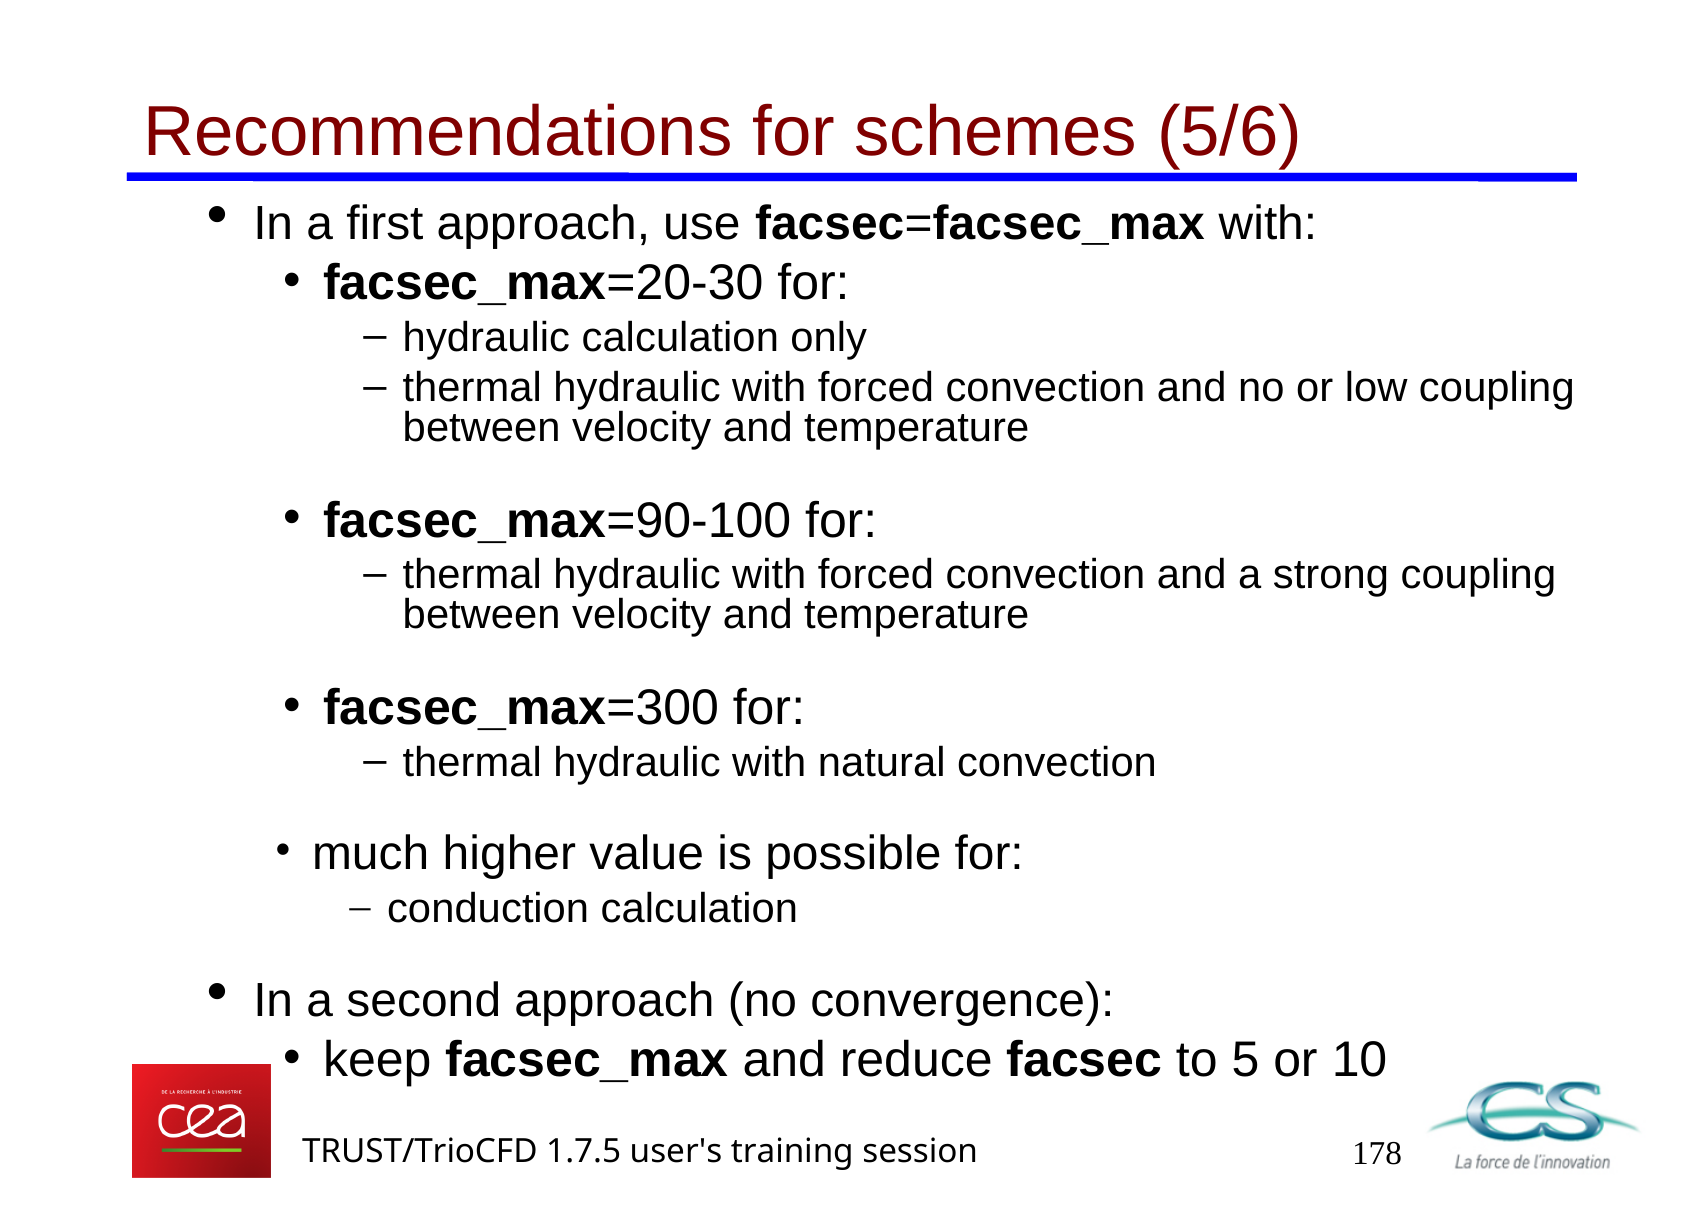

# Recommendations for schemes (5/6)
In a first approach, use facsec=facsec_max with:
facsec_max=20-30 for:
hydraulic calculation only
thermal hydraulic with forced convection and no or low coupling between velocity and temperature
facsec_max=90-100 for:
thermal hydraulic with forced convection and a strong coupling between velocity and temperature
facsec_max=300 for:
thermal hydraulic with natural convection
much higher value is possible for:
conduction calculation
In a second approach (no convergence):
keep facsec_max and reduce facsec to 5 or 10
TRUST/TrioCFD 1.7.5 user's training session
178